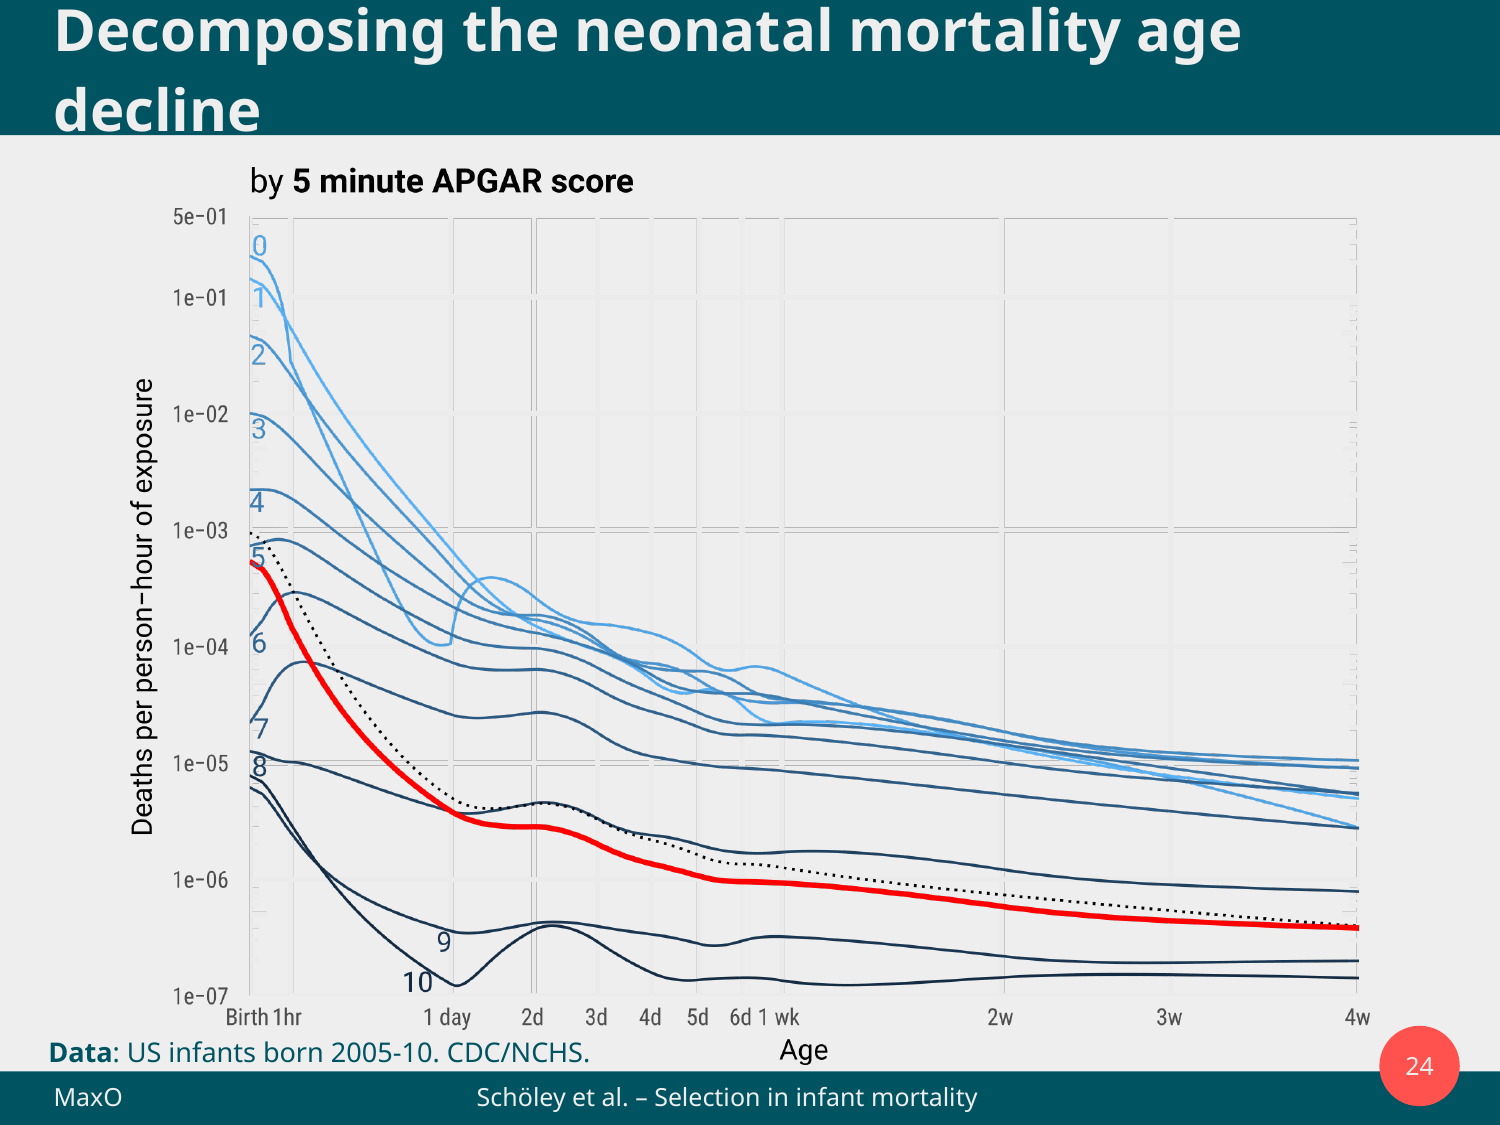

# Decomposing the neonatal mortality age decline
24
Data: US infants born 2005-10. CDC/NCHS.
MaxO
Schöley et al. – Selection in infant mortality